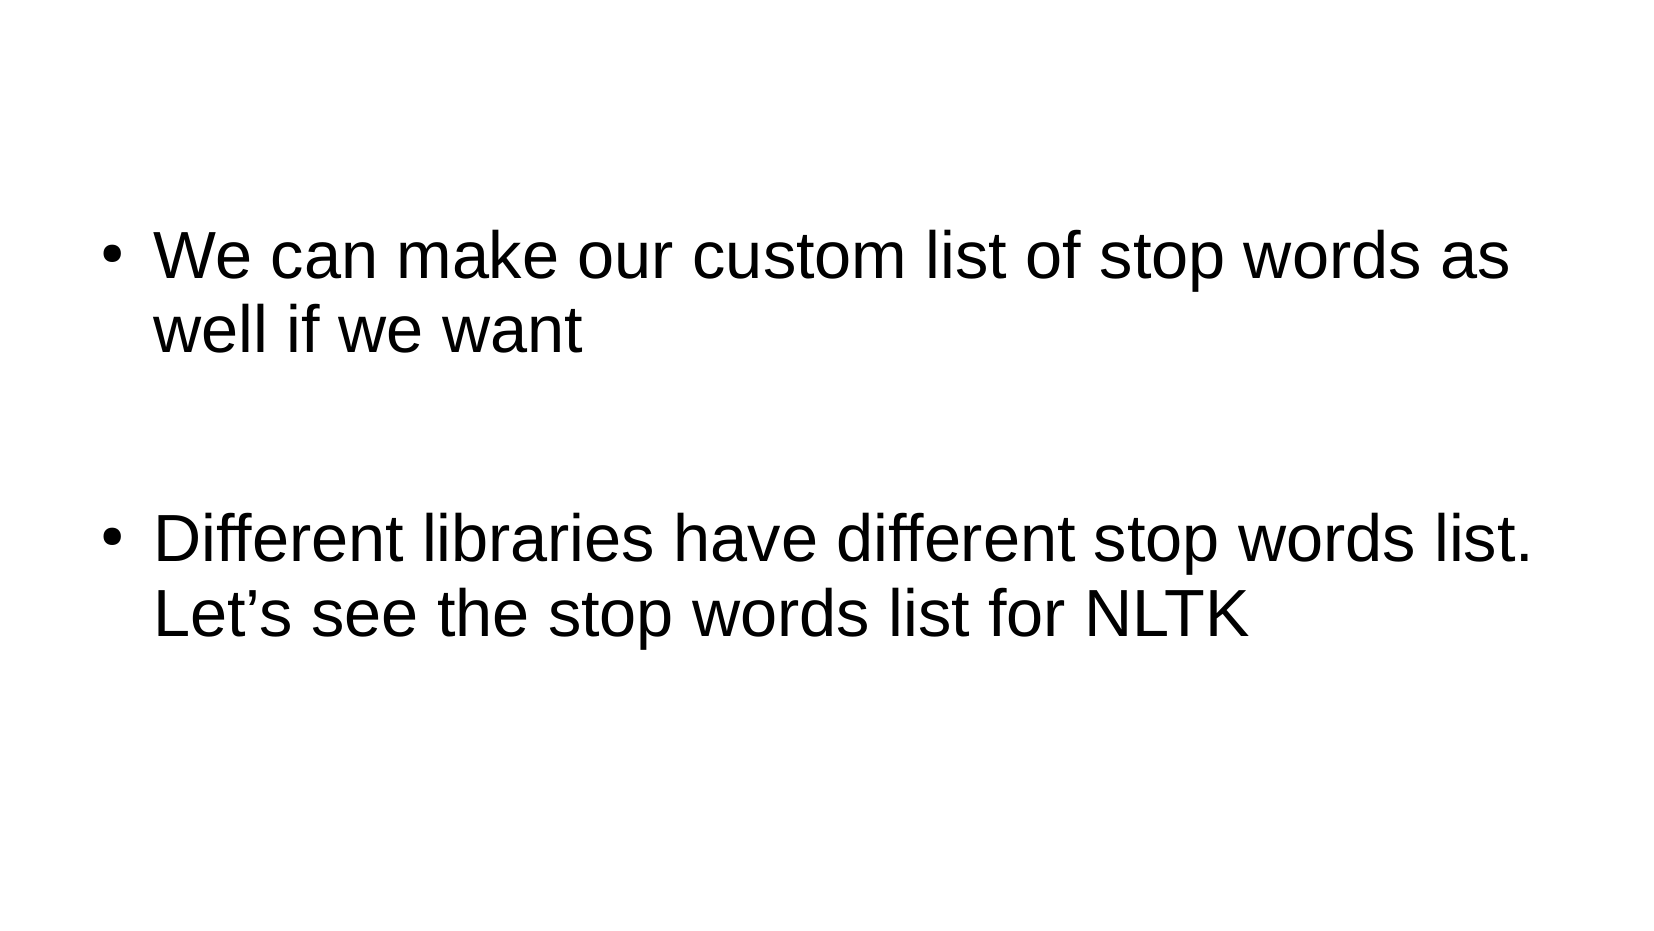

# We can make our custom list of stop words as well if we want
Different libraries have different stop words list. Let’s see the stop words list for NLTK